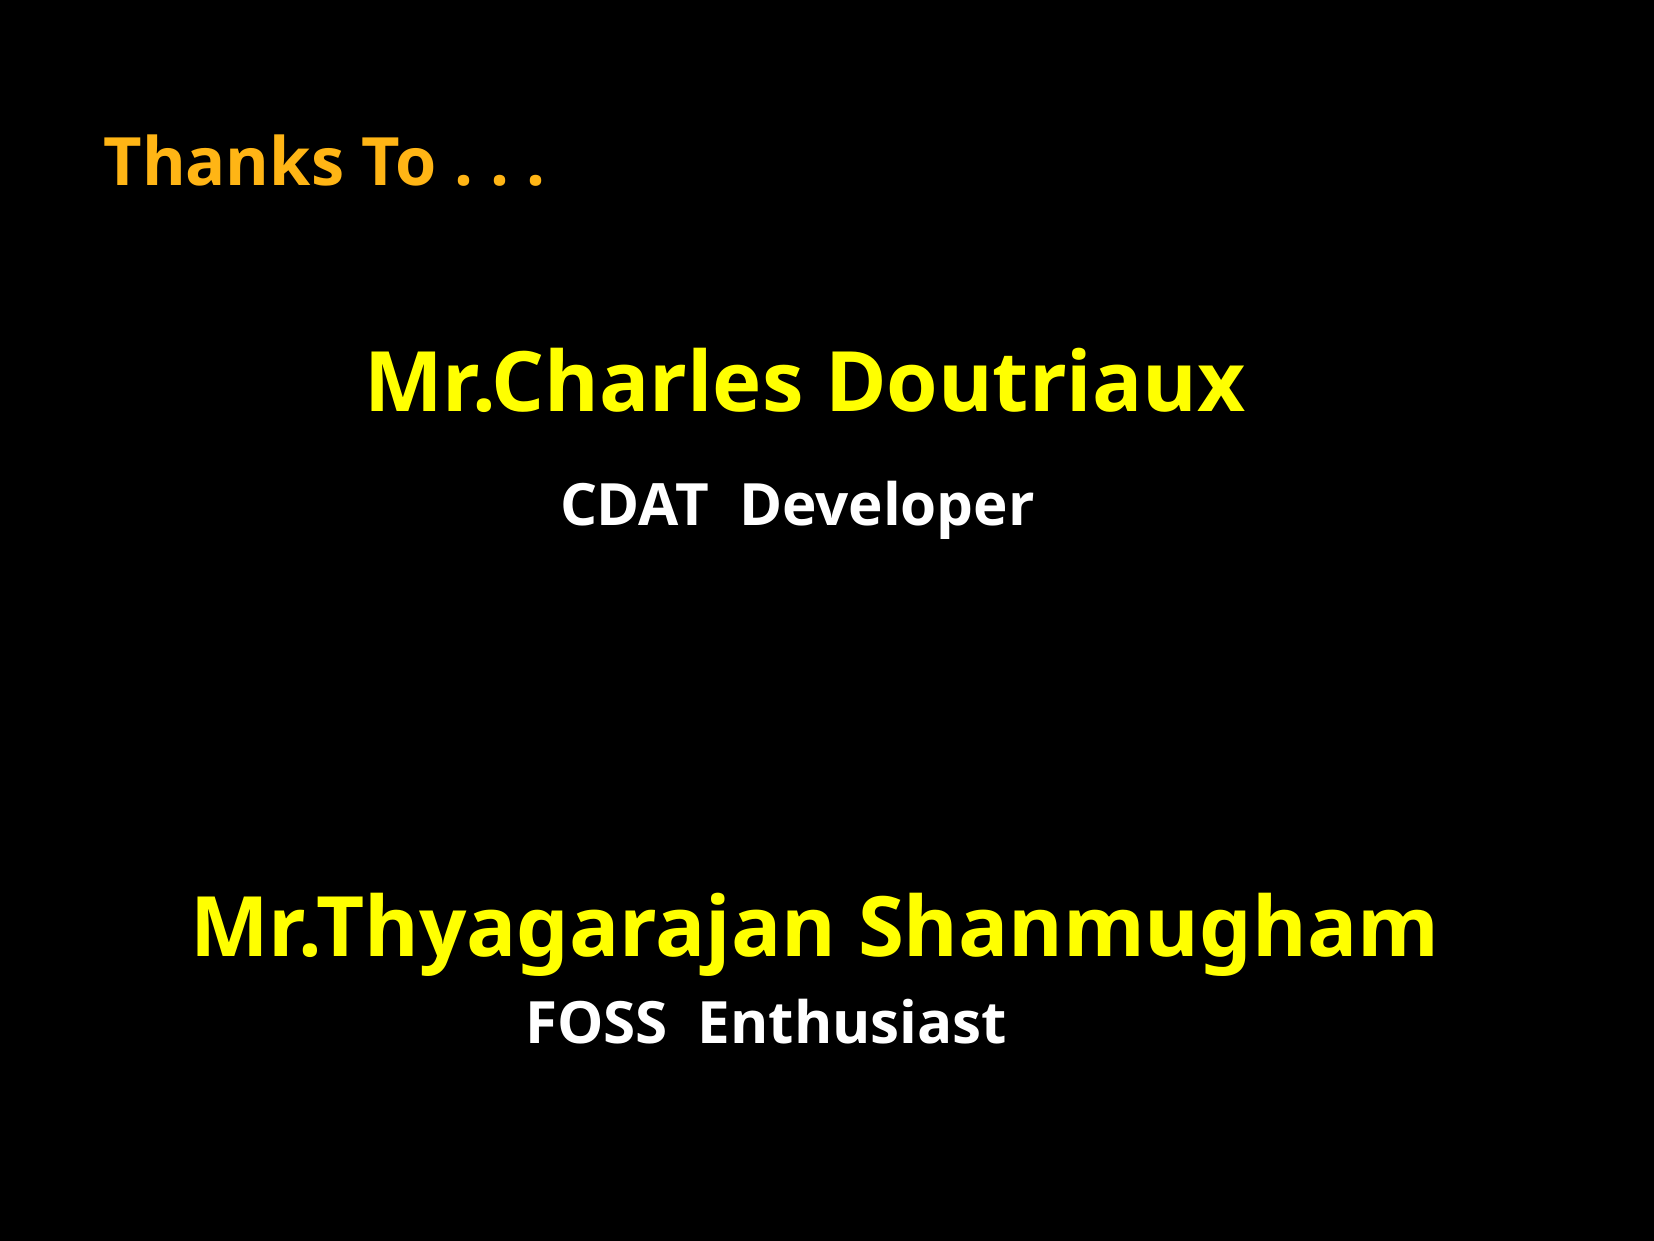

Thanks To . . .
 Mr.Charles Doutriaux
 CDAT Developer
 Mr.Thyagarajan Shanmugham
		 FOSS Enthusiast